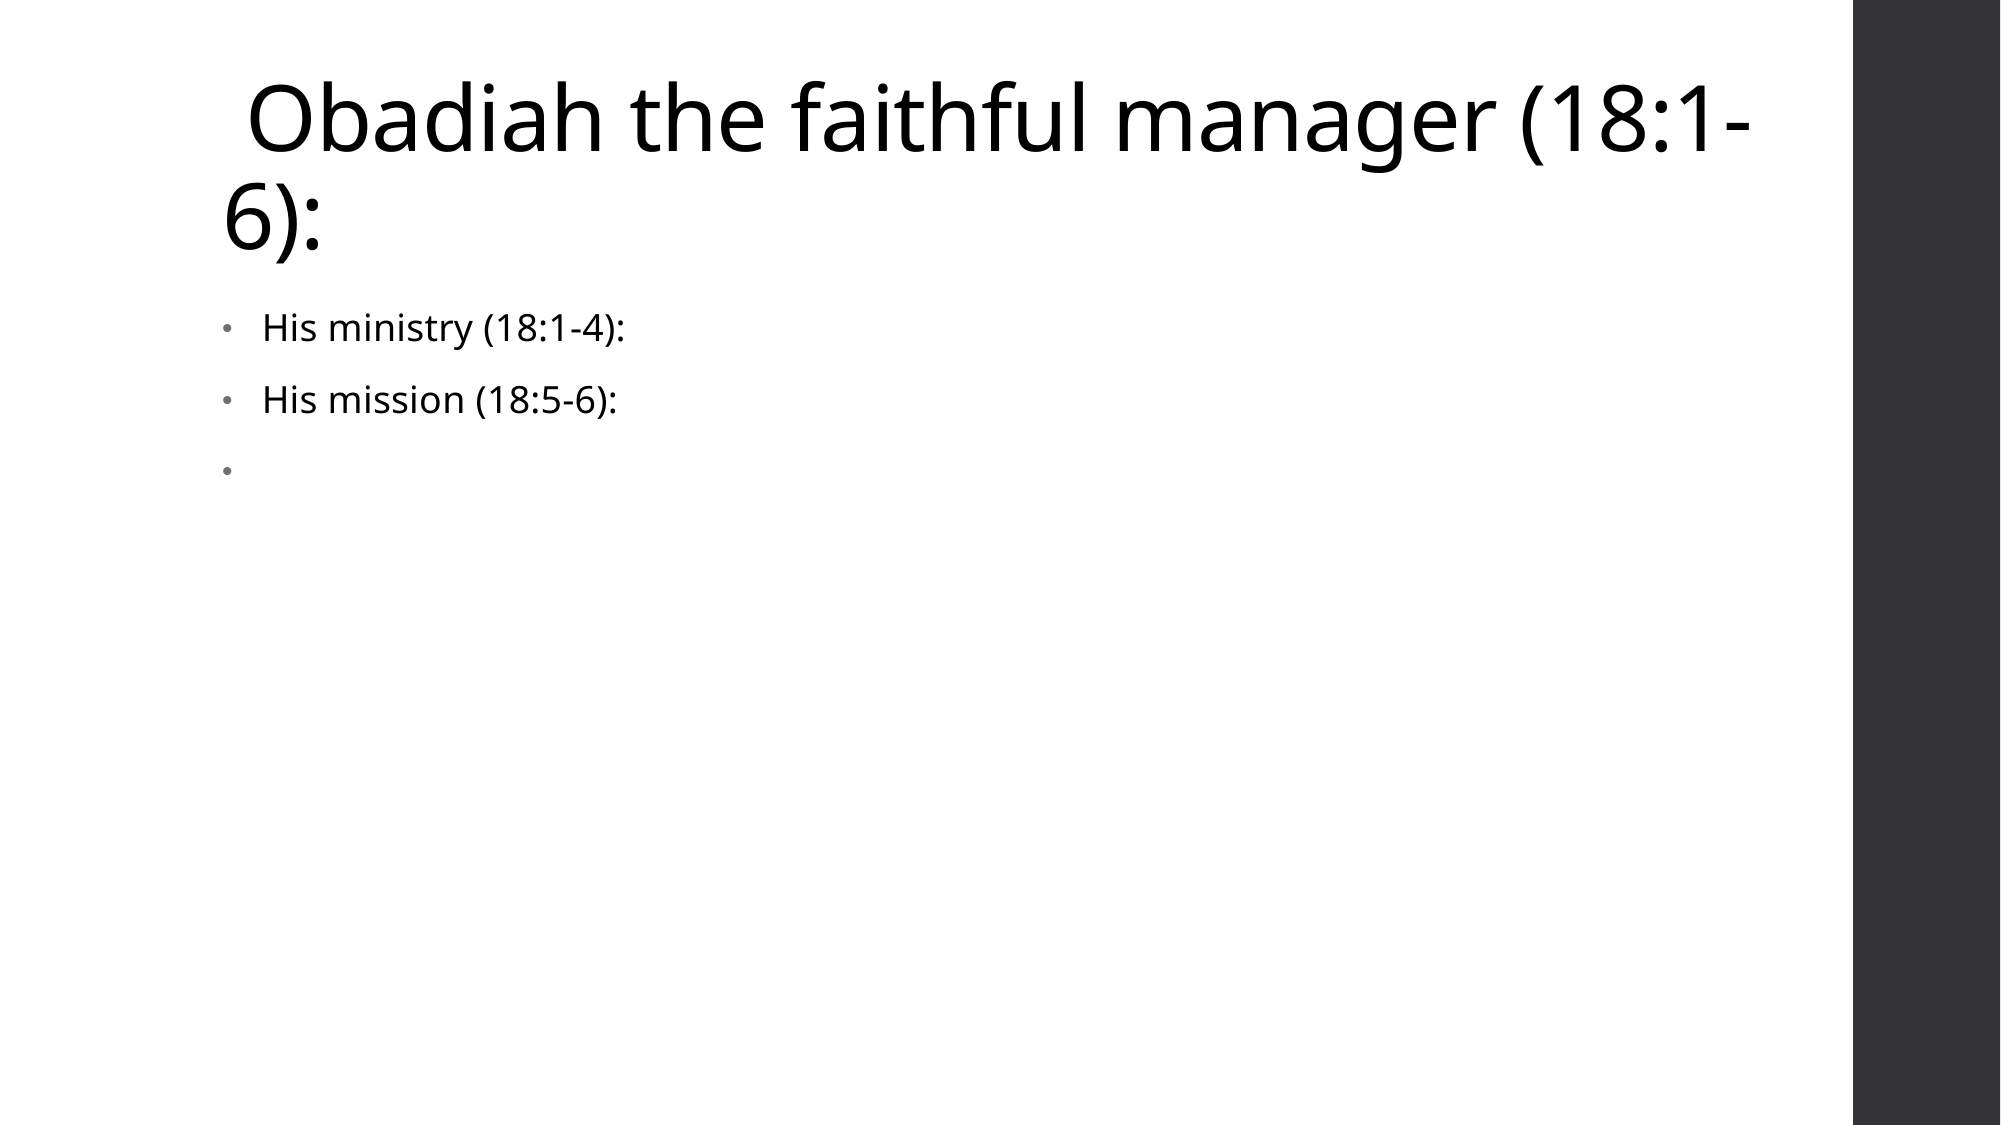

# Obadiah the faithful manager (18:1-6):
 His ministry (18:1-4):
 His mission (18:5-6):